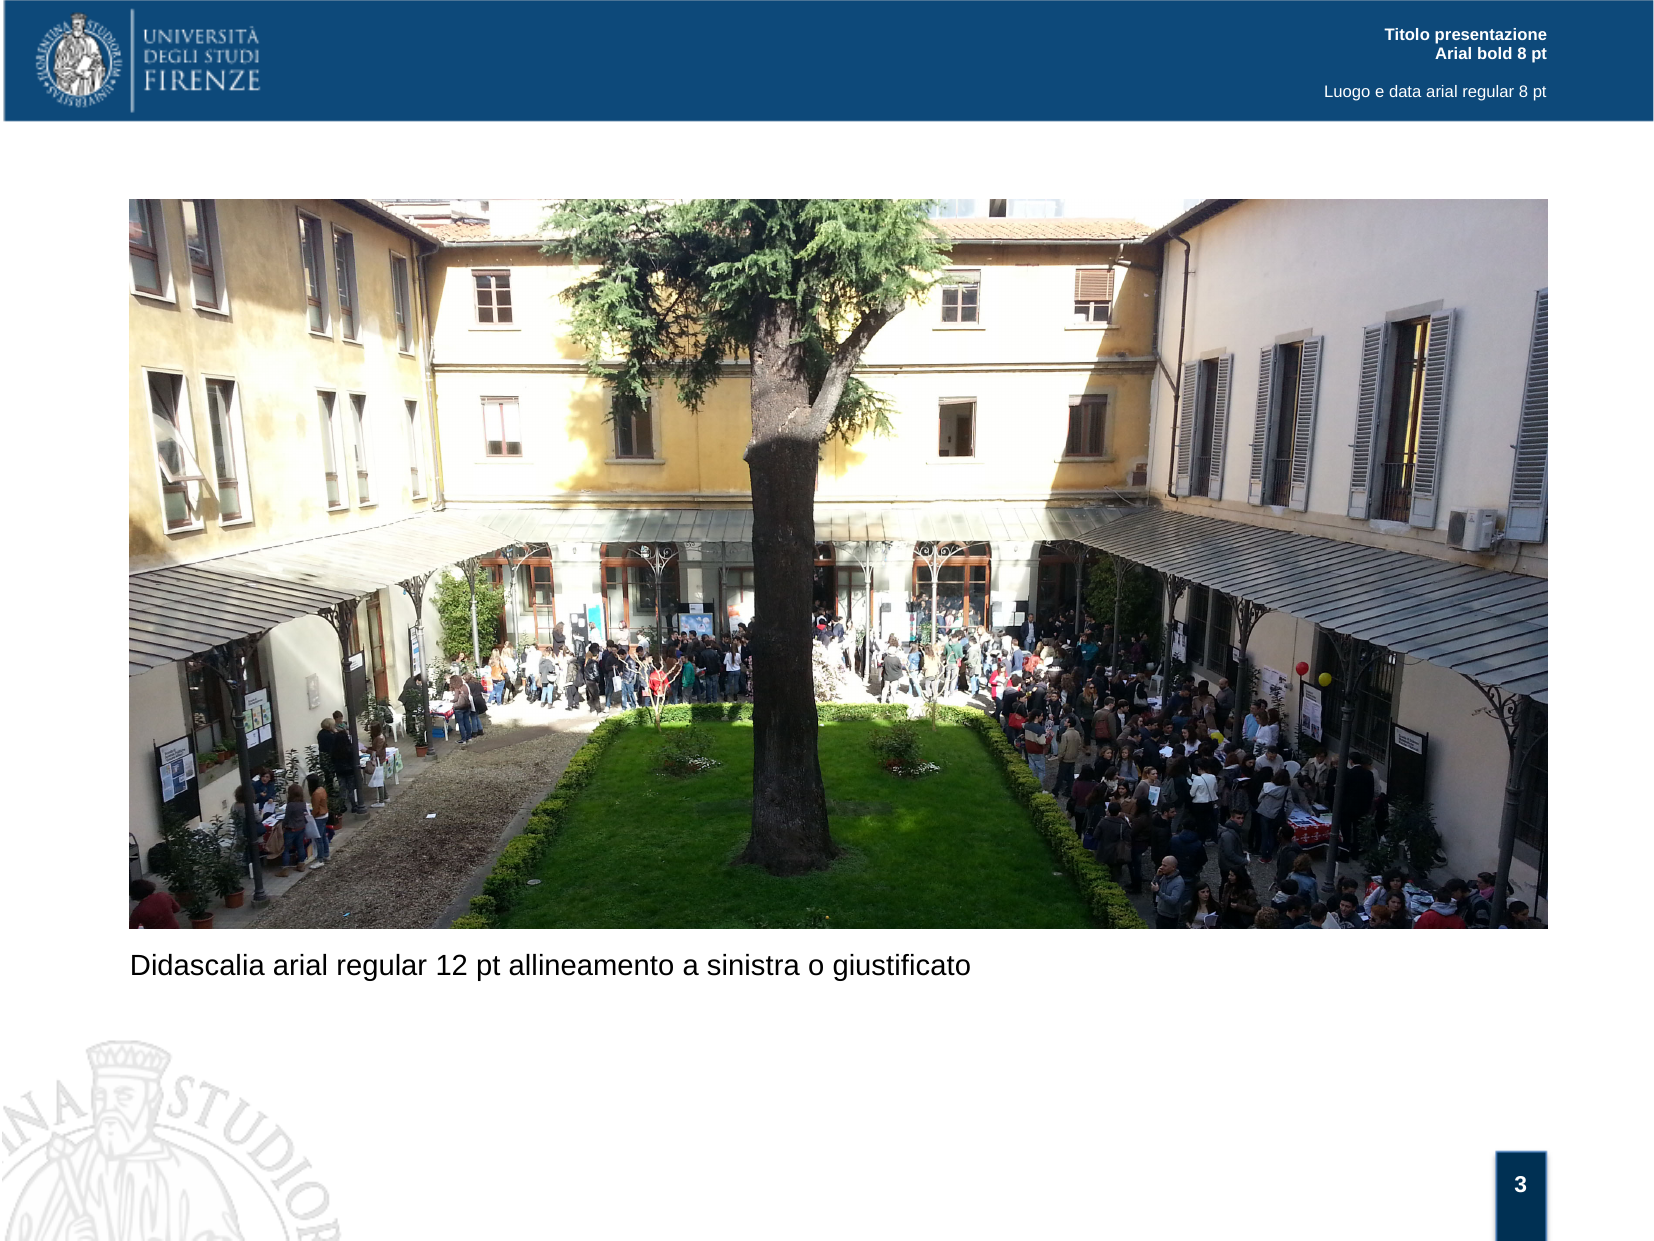

Titolo presentazione
Arial bold 8 pt
Luogo e data arial regular 8 pt
Didascalia arial regular 12 pt allineamento a sinistra o giustificato
3